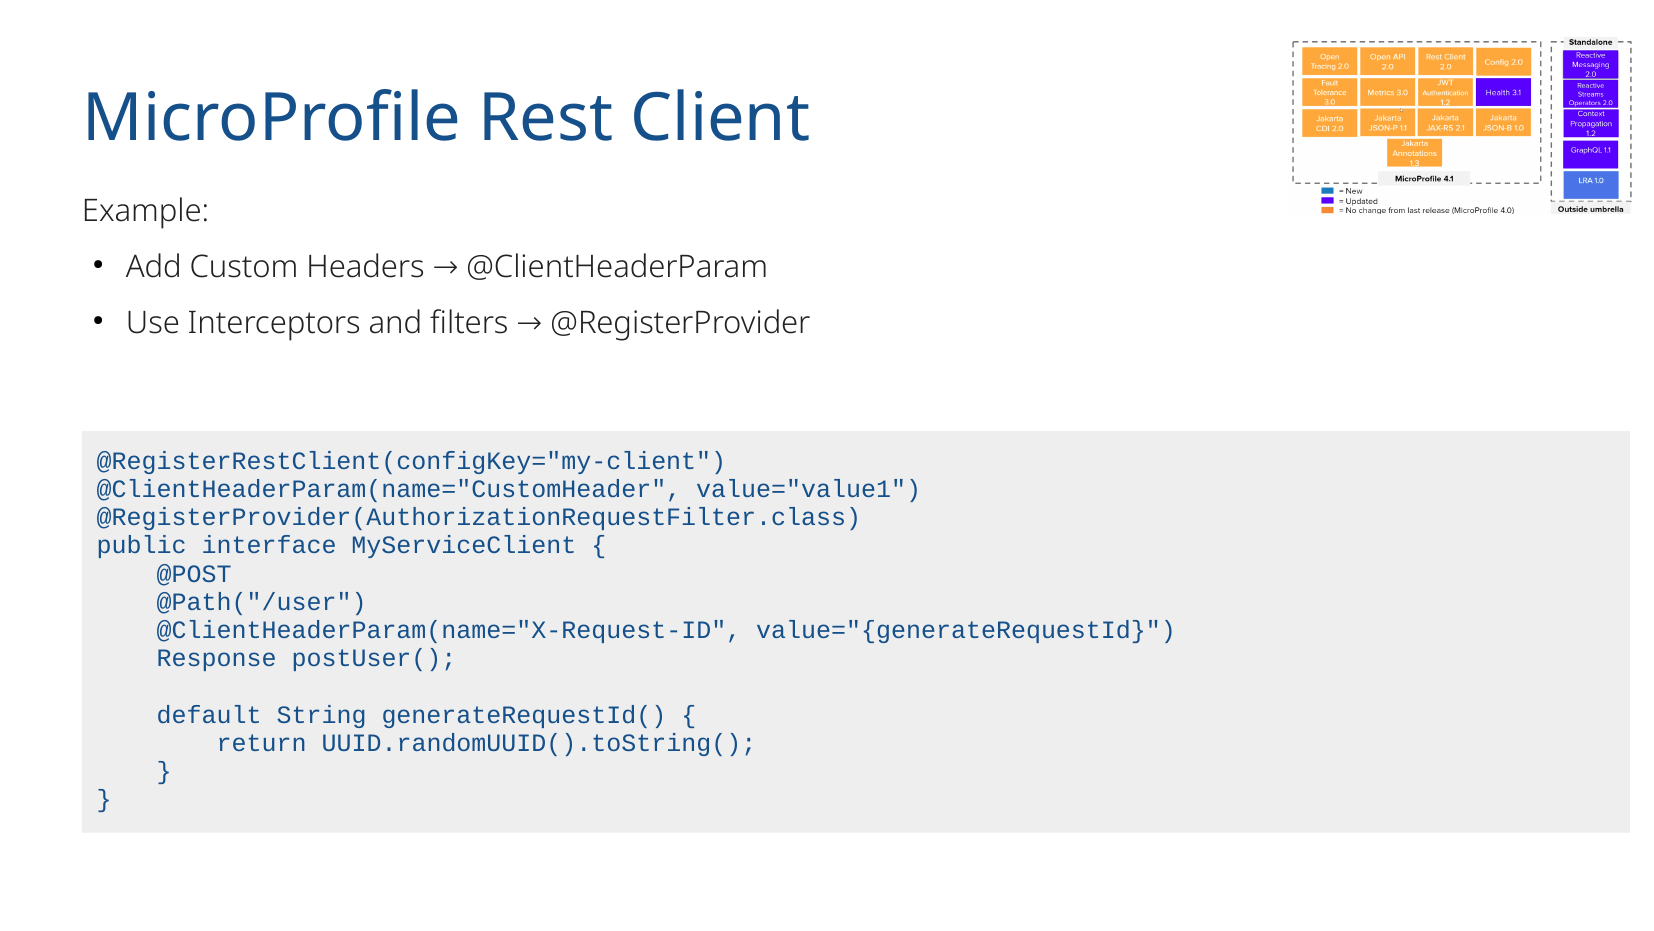

# MicroProfile Rest Client
Example:
Add Custom Headers → @ClientHeaderParam
Use Interceptors and filters → @RegisterProvider
@RegisterRestClient(configKey="my-client")
@ClientHeaderParam(name="CustomHeader", value="value1")
@RegisterProvider(AuthorizationRequestFilter.class)
public interface MyServiceClient {
 @POST
 @Path("/user")
 @ClientHeaderParam(name="X-Request-ID", value="{generateRequestId}")
 Response postUser();
 default String generateRequestId() {
 return UUID.randomUUID().toString();
 }
}